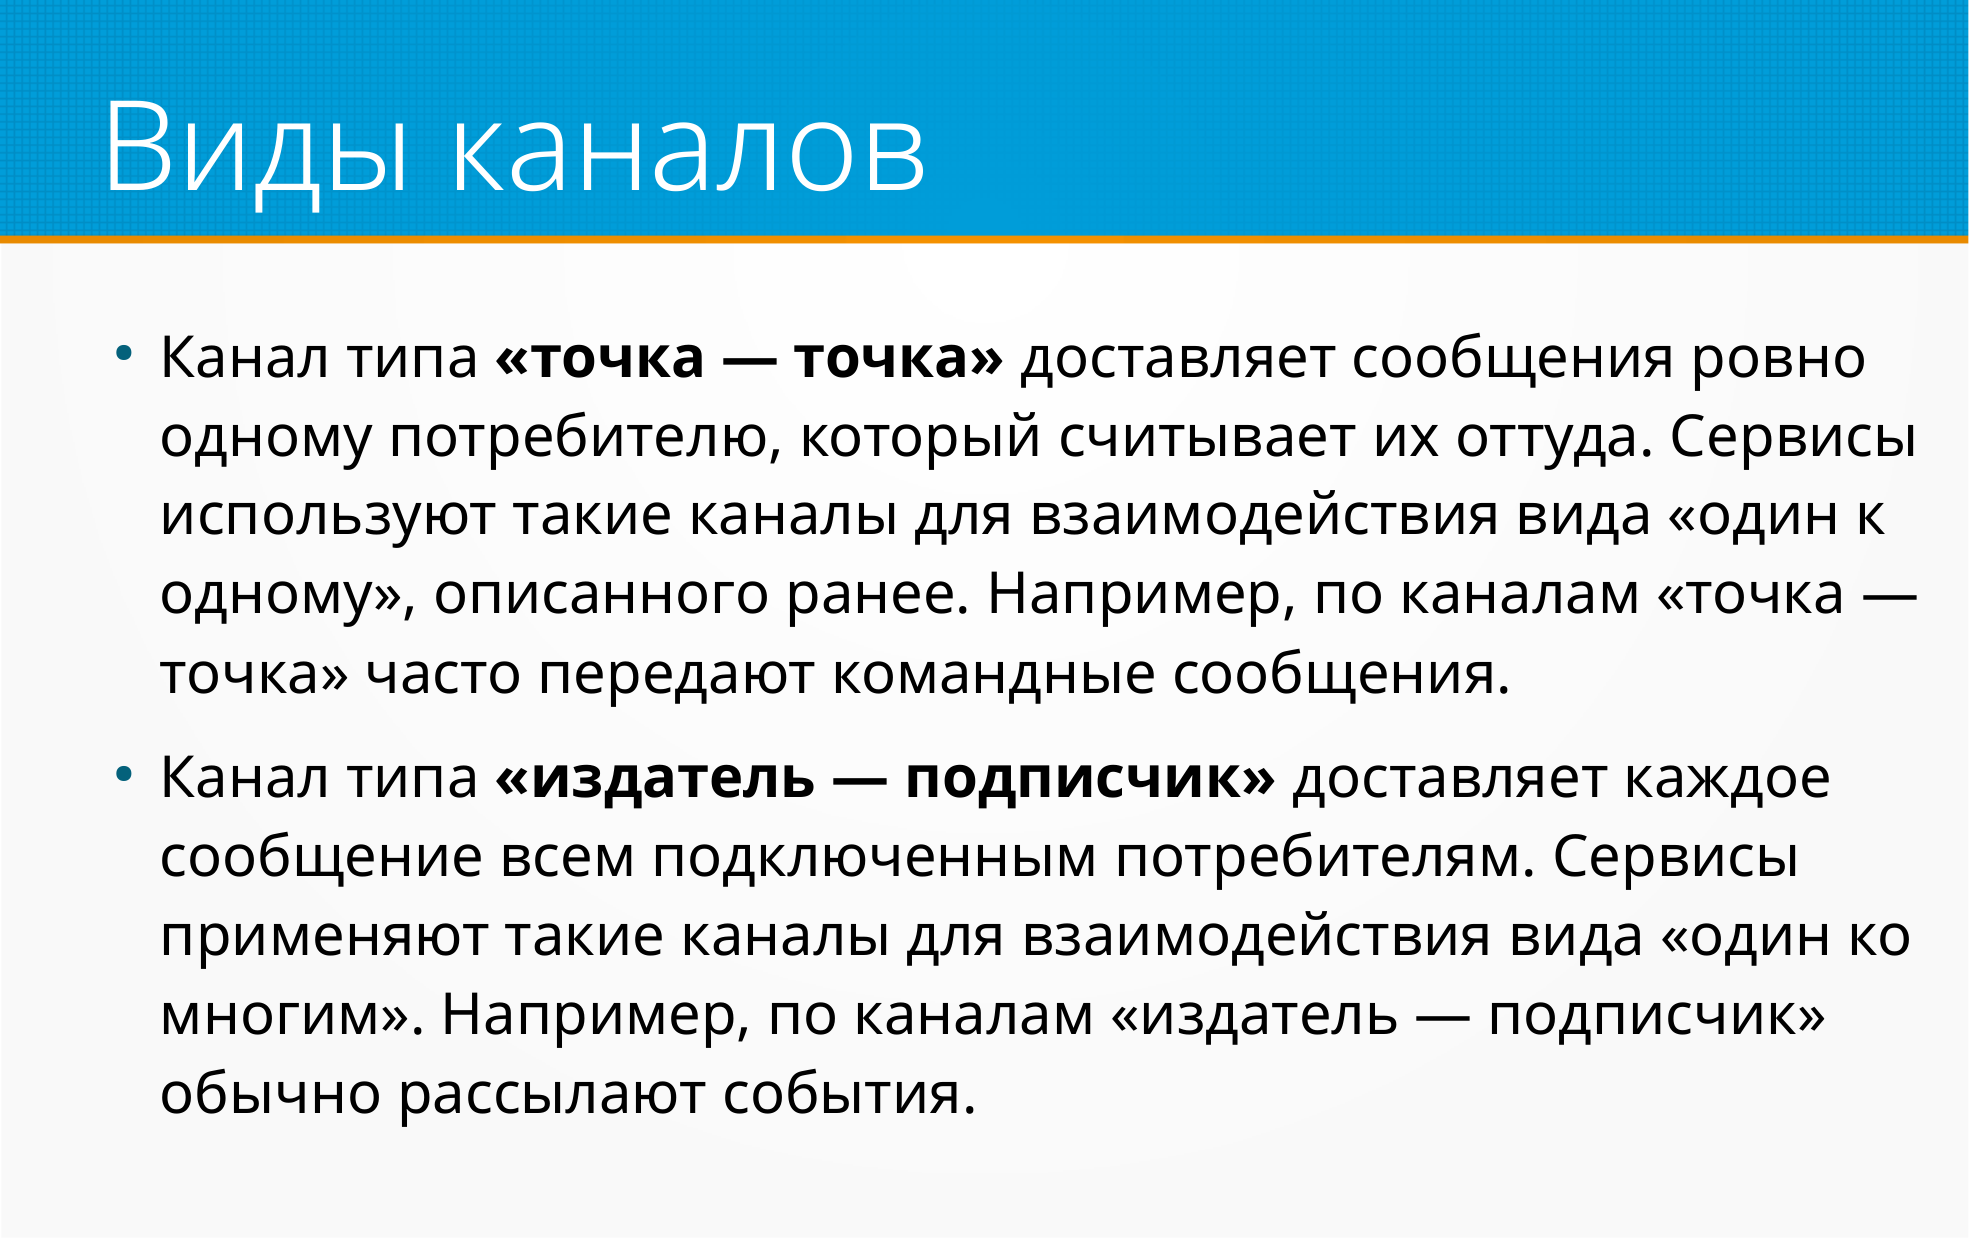

# Виды каналов
Канал типа «точка — точка» доставляет сообщения ровно одному потребителю, который считывает их оттуда. Сервисы используют такие каналы для взаимодействия вида «один к одному», описанного ранее. Например, по каналам «точка — точка» часто передают командные сообщения.
Канал типа «издатель — подписчик» доставляет каждое сообщение всем подключенным потребителям. Сервисы применяют такие каналы для взаимодействия вида «один ко многим». Например, по каналам «издатель — подписчик» обычно рассылают события.